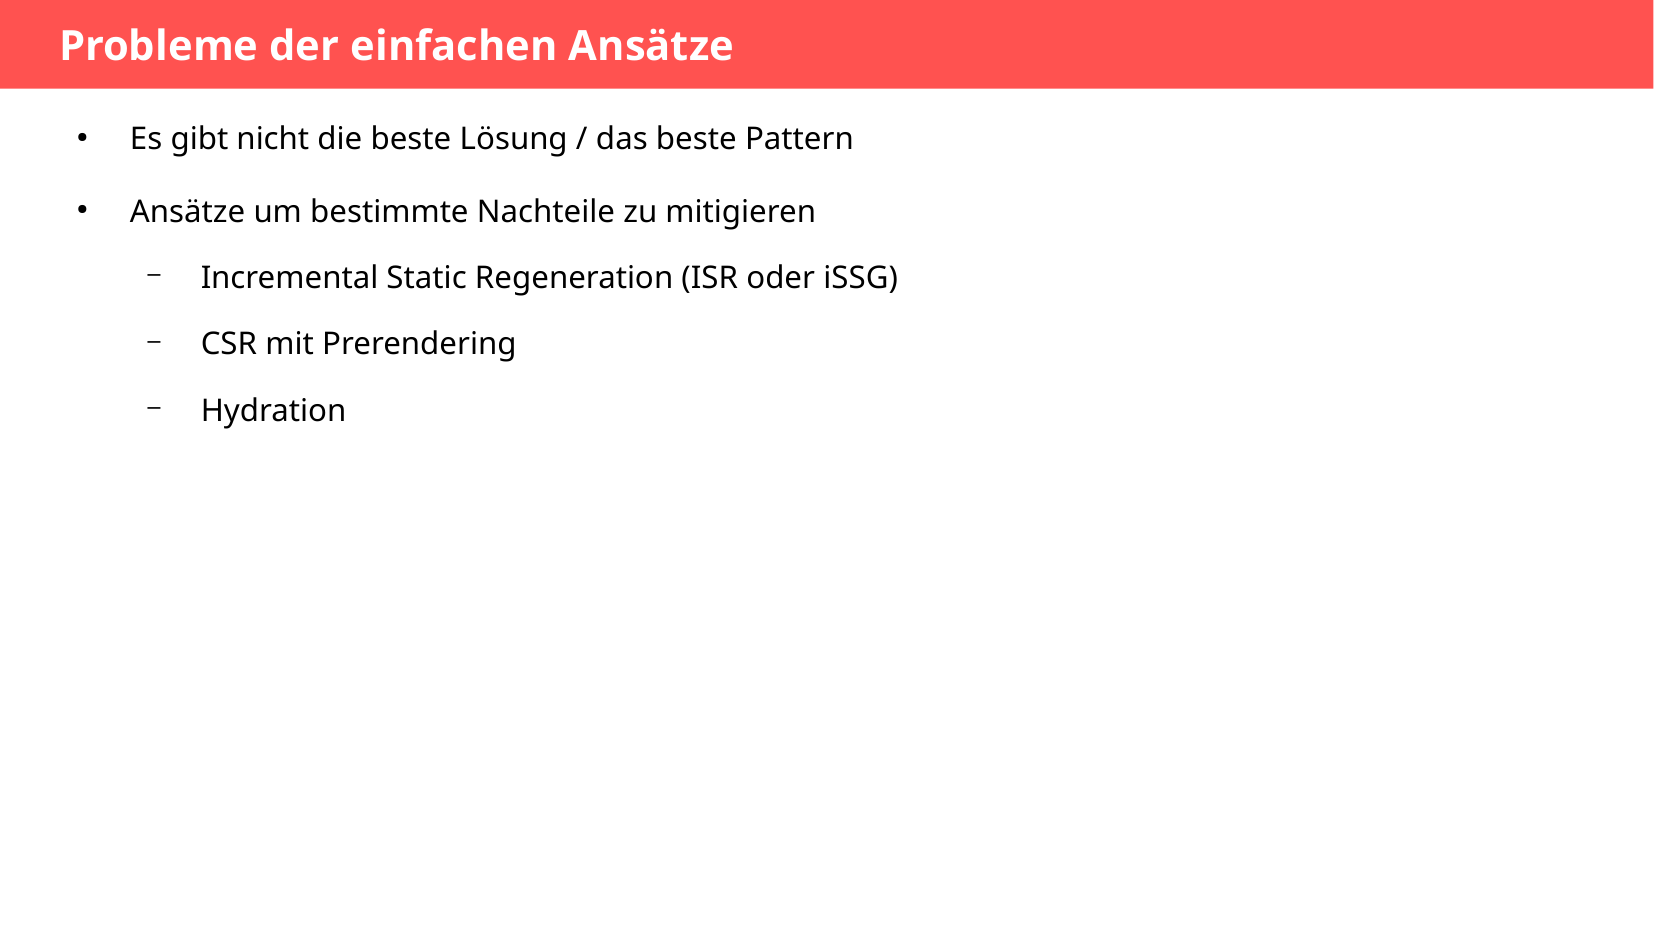

Probleme der einfachen Ansätze
# Es gibt nicht die beste Lösung / das beste Pattern
Ansätze um bestimmte Nachteile zu mitigieren
Incremental Static Regeneration (ISR oder iSSG)
CSR mit Prerendering
Hydration